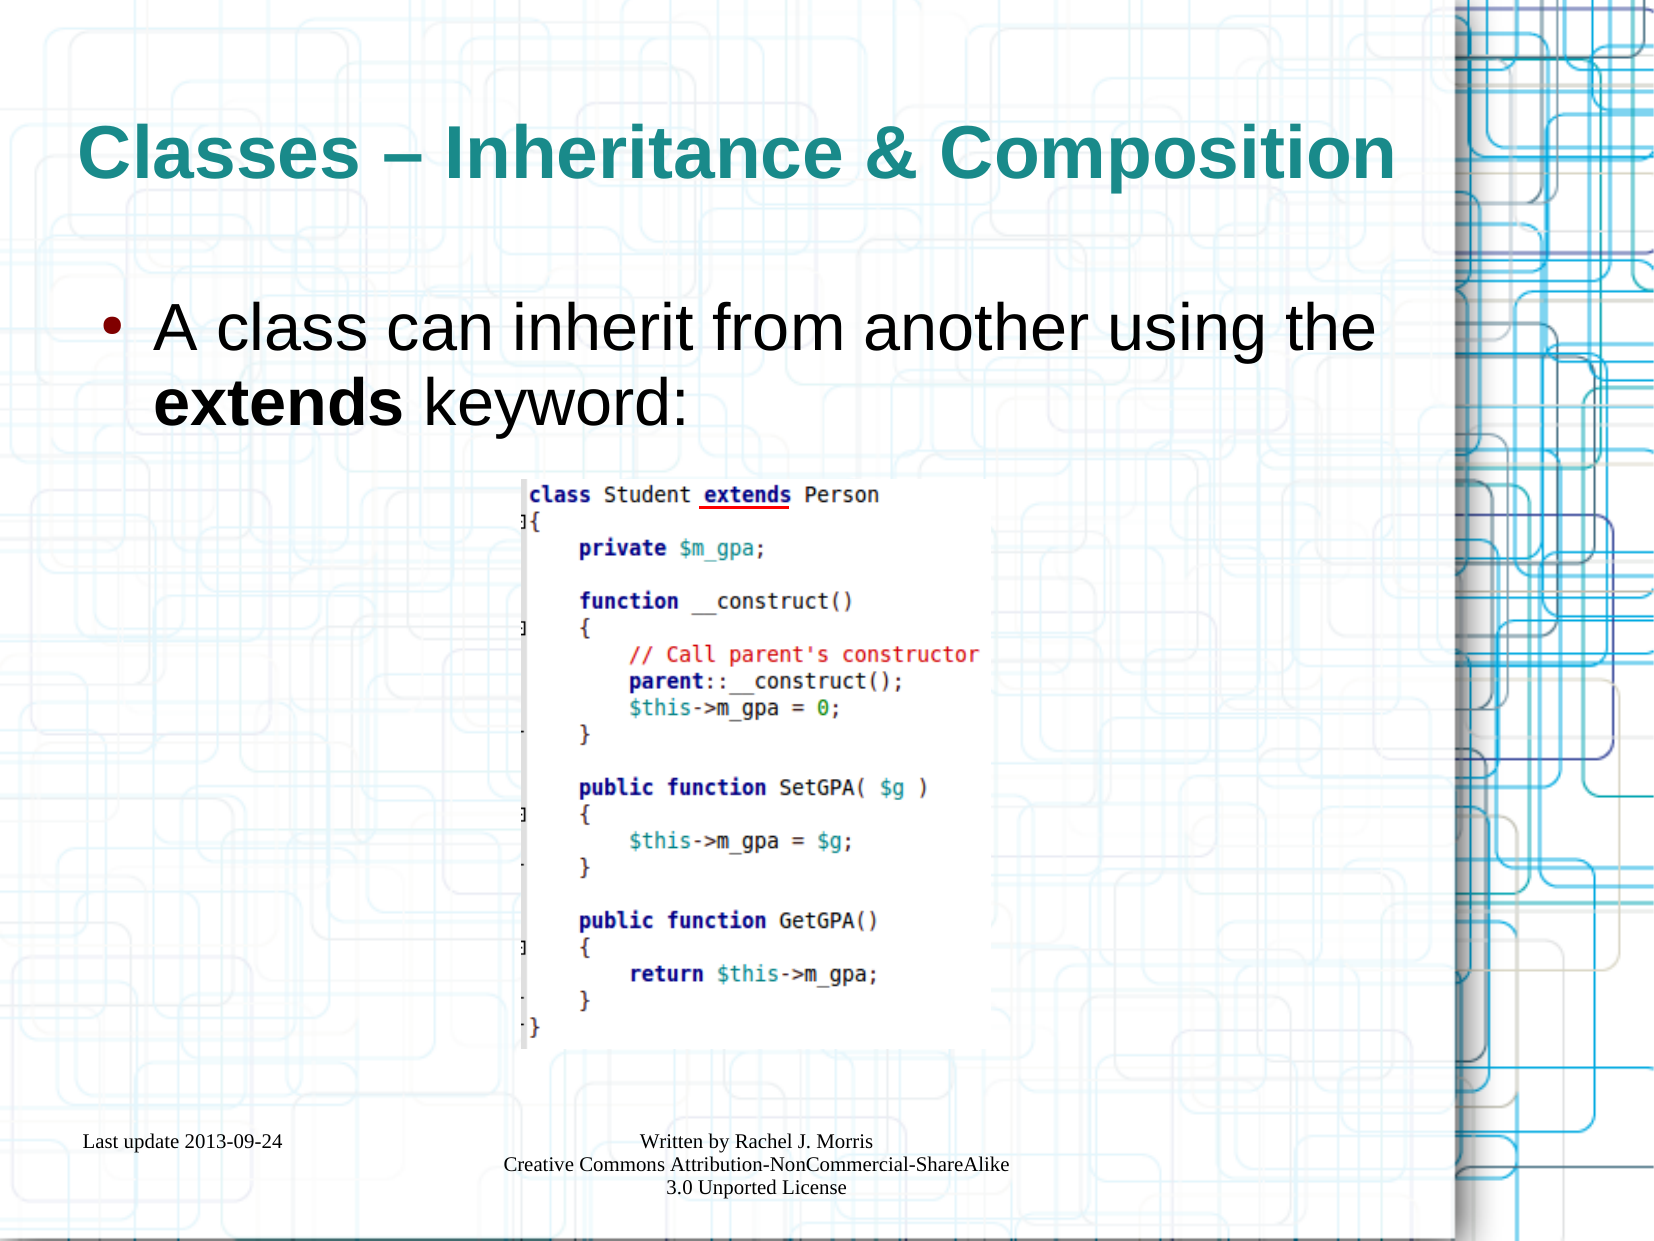

# Classes – Inheritance & Composition
A class can inherit from another using the extends keyword: